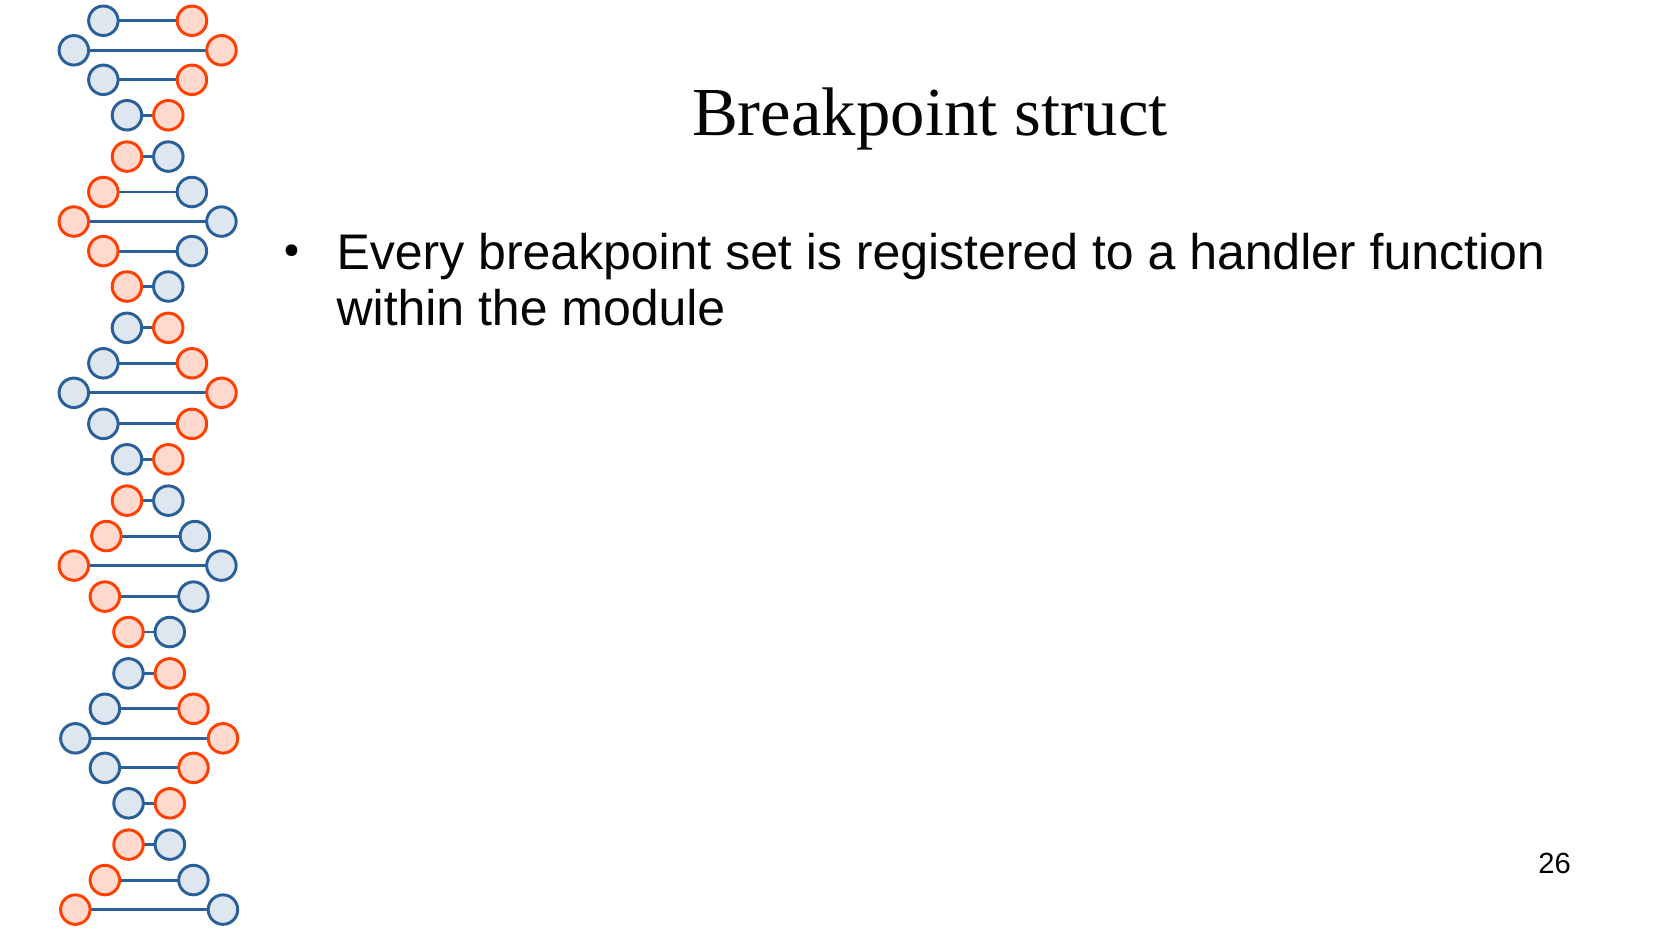

# Breakpoint struct
Every breakpoint set is registered to a handler function within the module
26